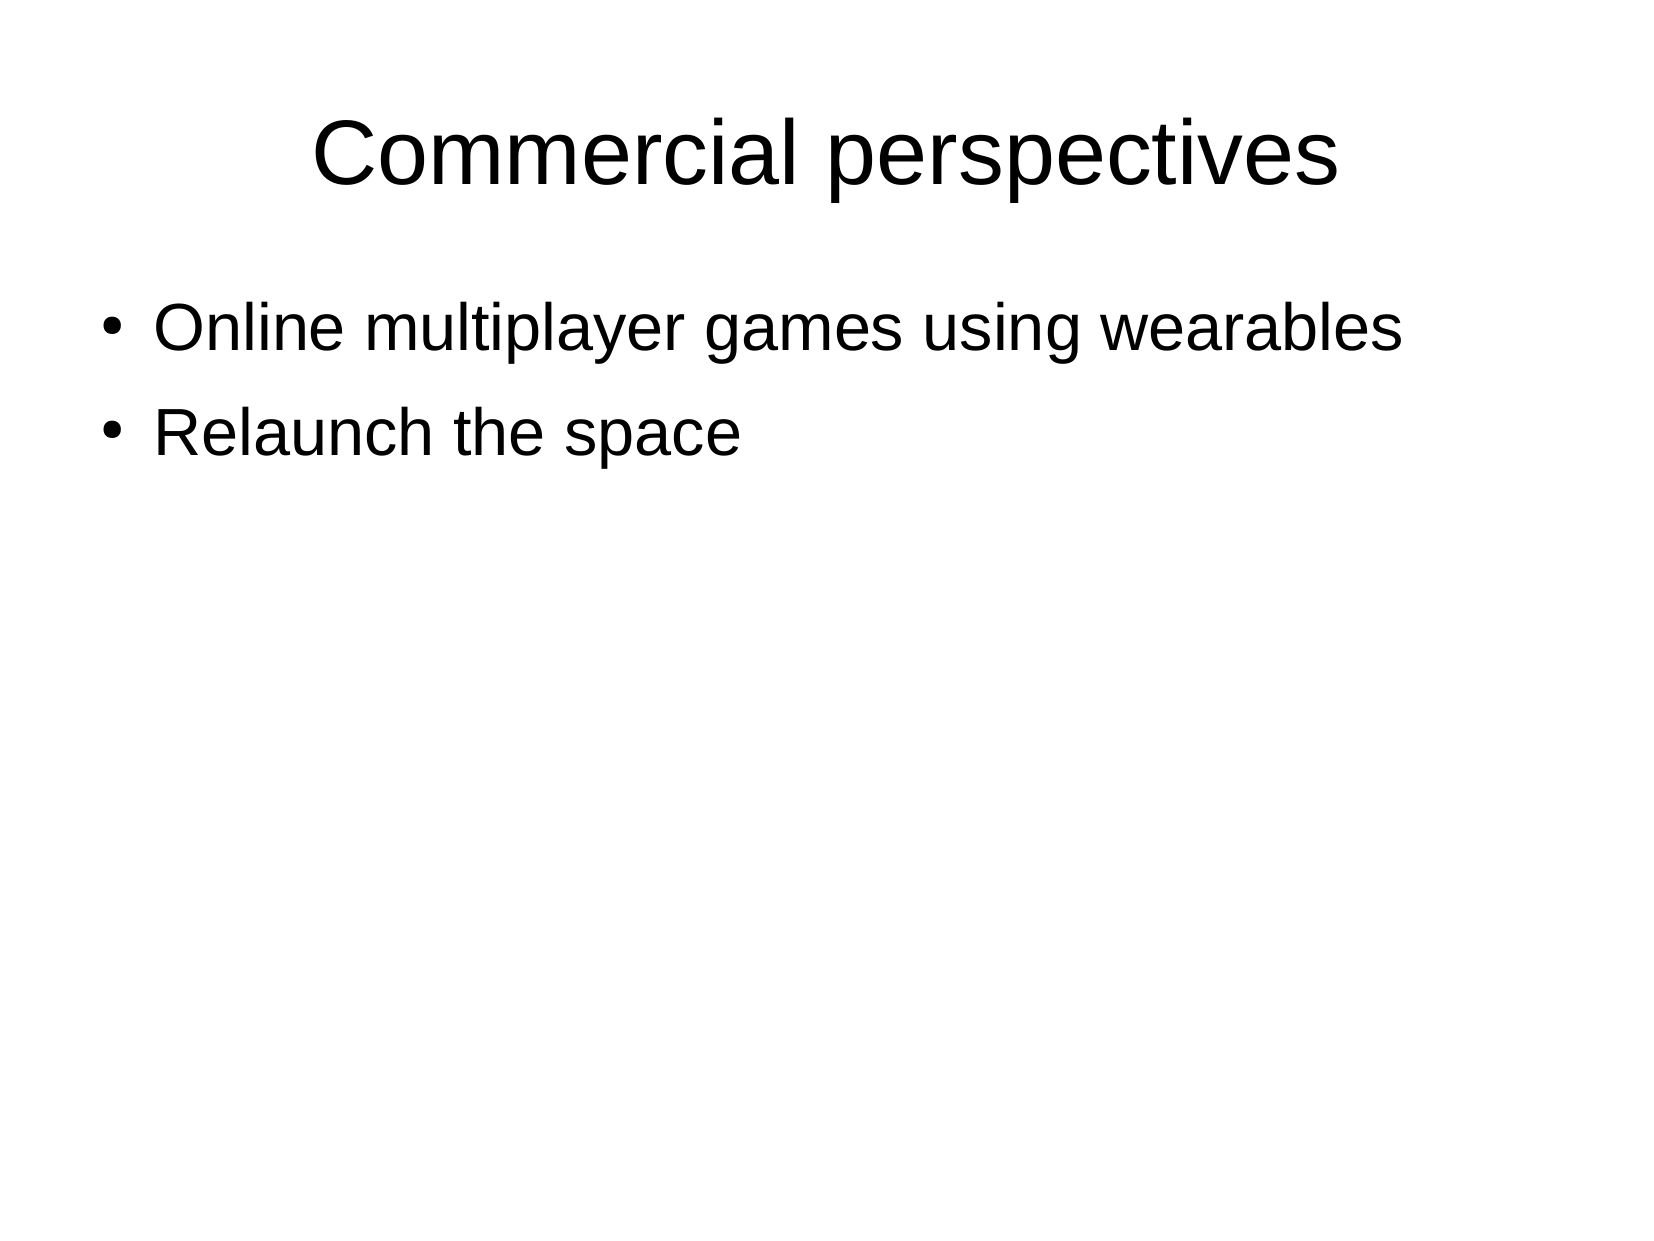

# Commercial perspectives
Online multiplayer games using wearables
Relaunch the space